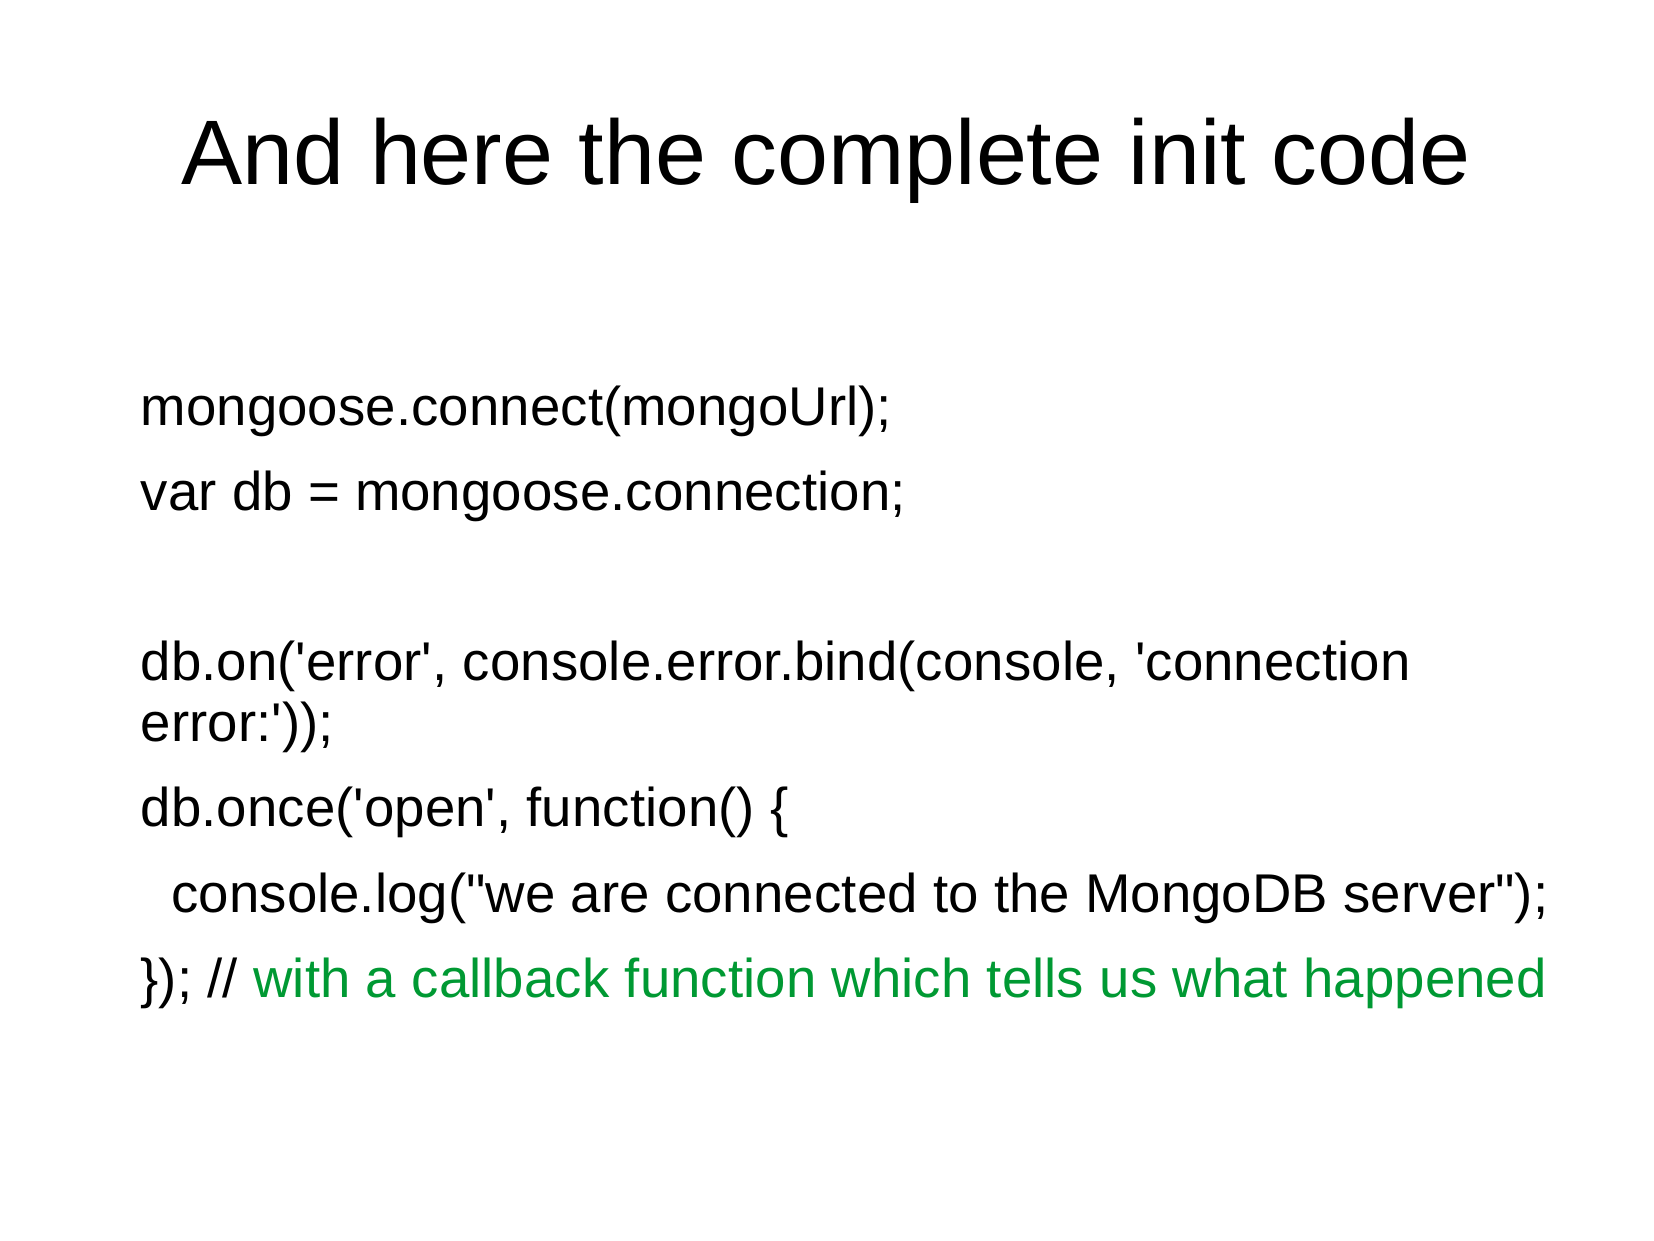

# And here the complete init code
mongoose.connect(mongoUrl);
var db = mongoose.connection;
db.on('error', console.error.bind(console, 'connection error:'));
db.once('open', function() {
 console.log("we are connected to the MongoDB server");
}); // with a callback function which tells us what happened